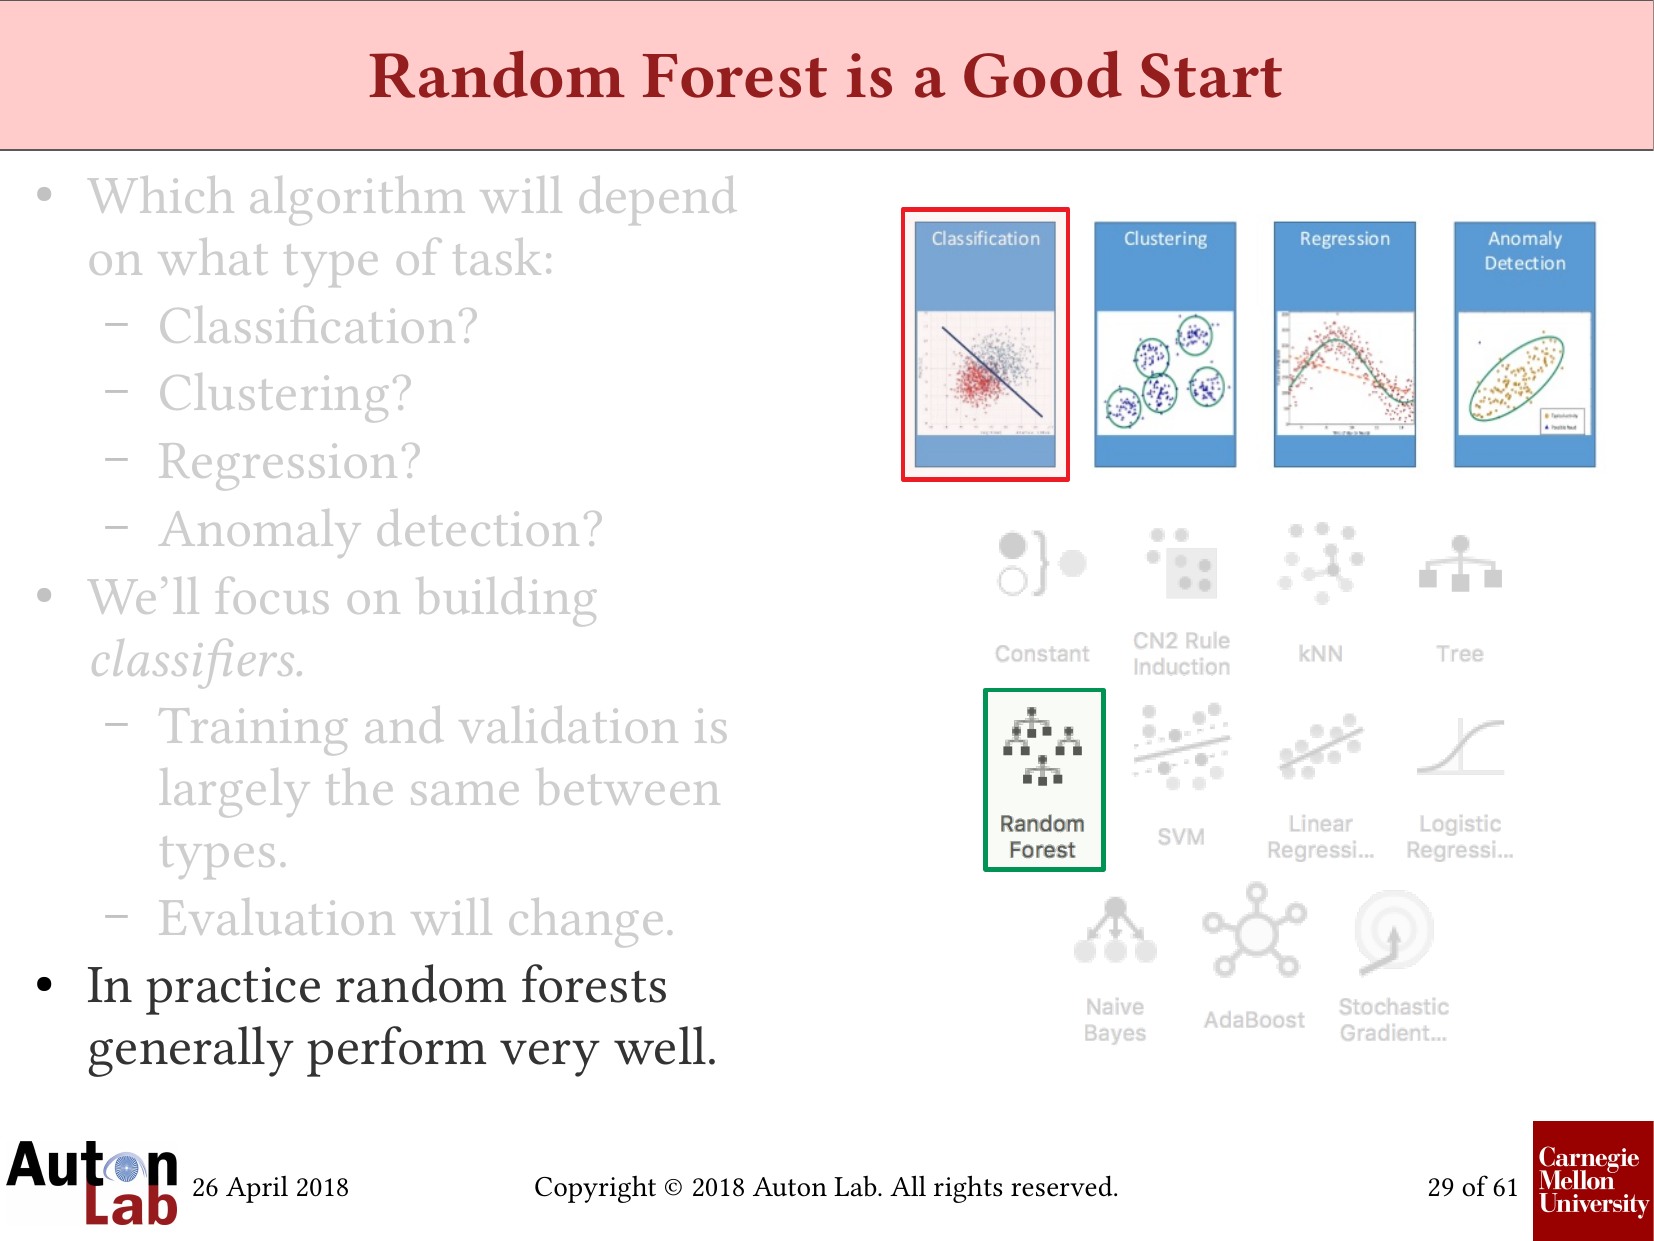

# Random Forest is a Good Start
Which algorithm will depend on what type of task:
Classification?
Clustering?
Regression?
Anomaly detection?
We’ll focus on building classifiers.
Training and validation is largely the same between types.
Evaluation will change.
In practice random forests generally perform very well.
26 April 2018
29